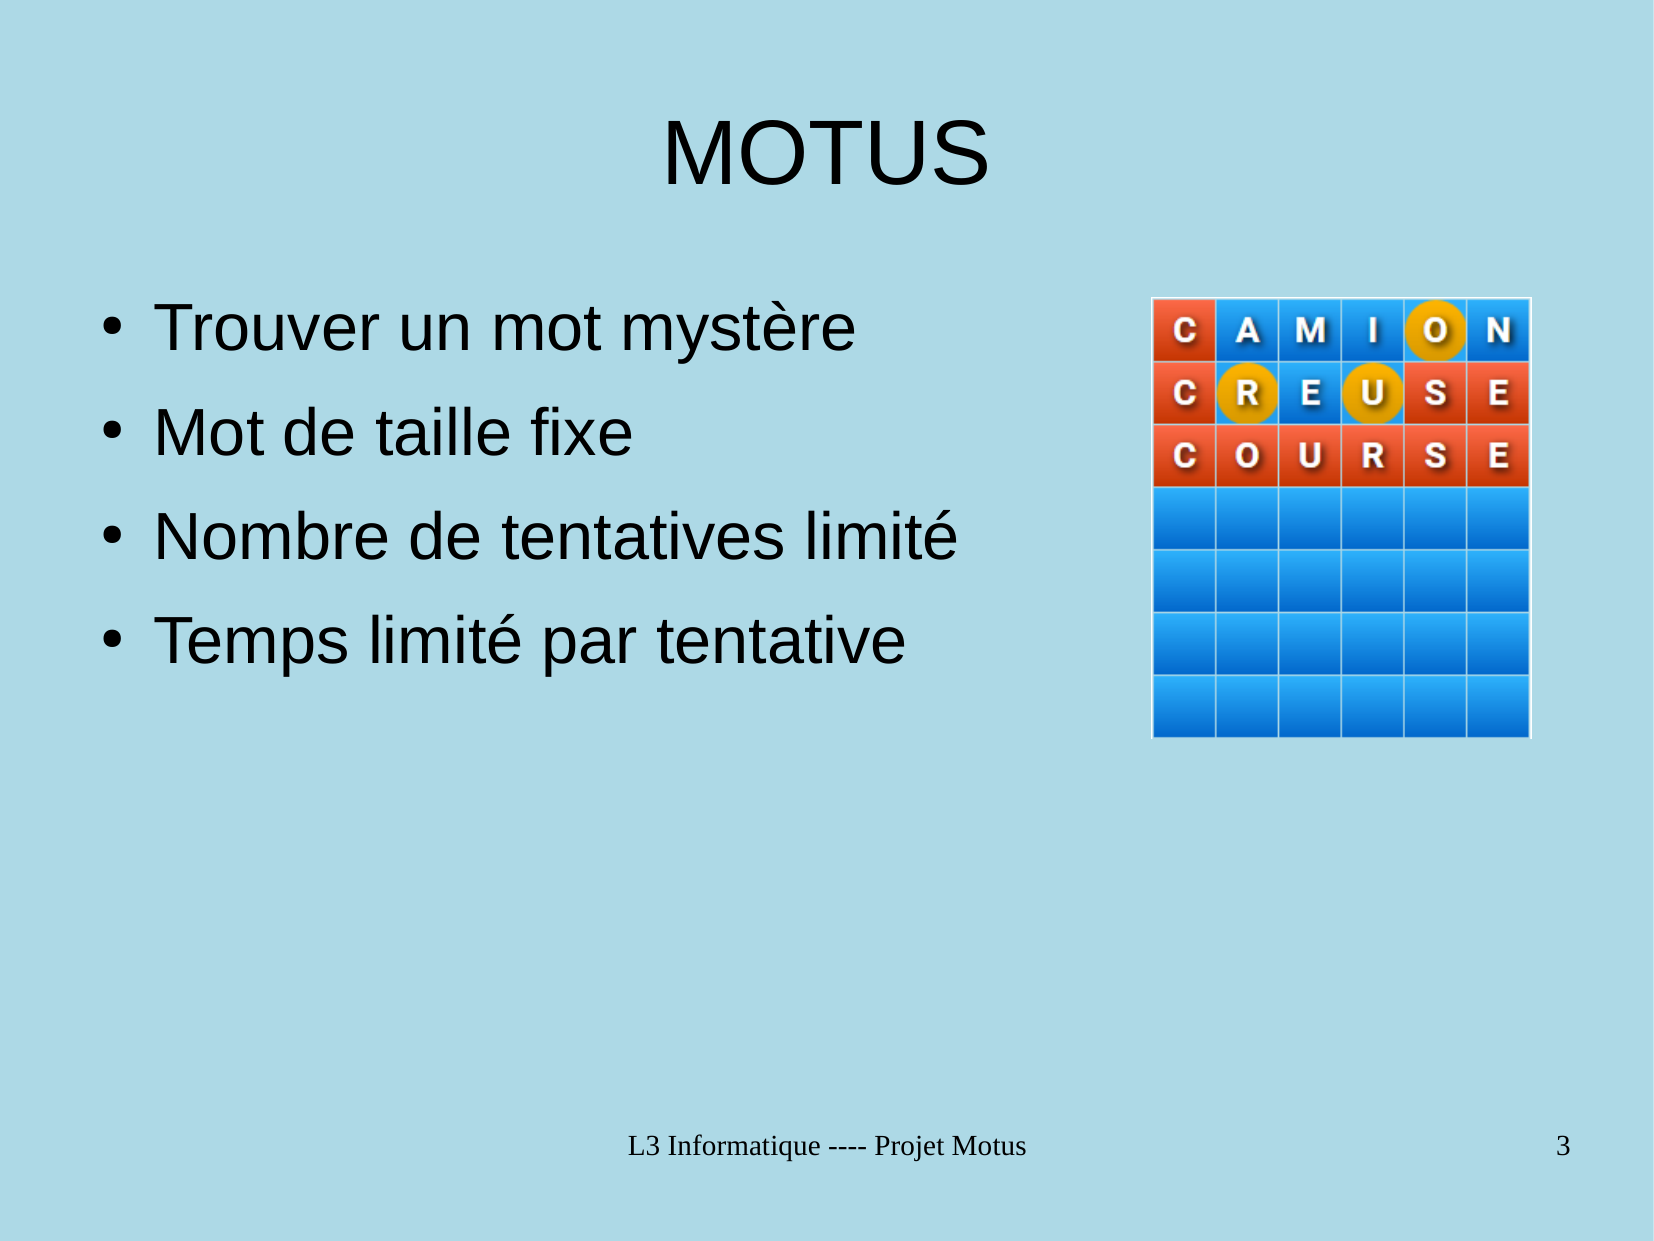

# MOTUS
Trouver un mot mystère
Mot de taille fixe
Nombre de tentatives limité
Temps limité par tentative
L3 Informatique ---- Projet Motus
3